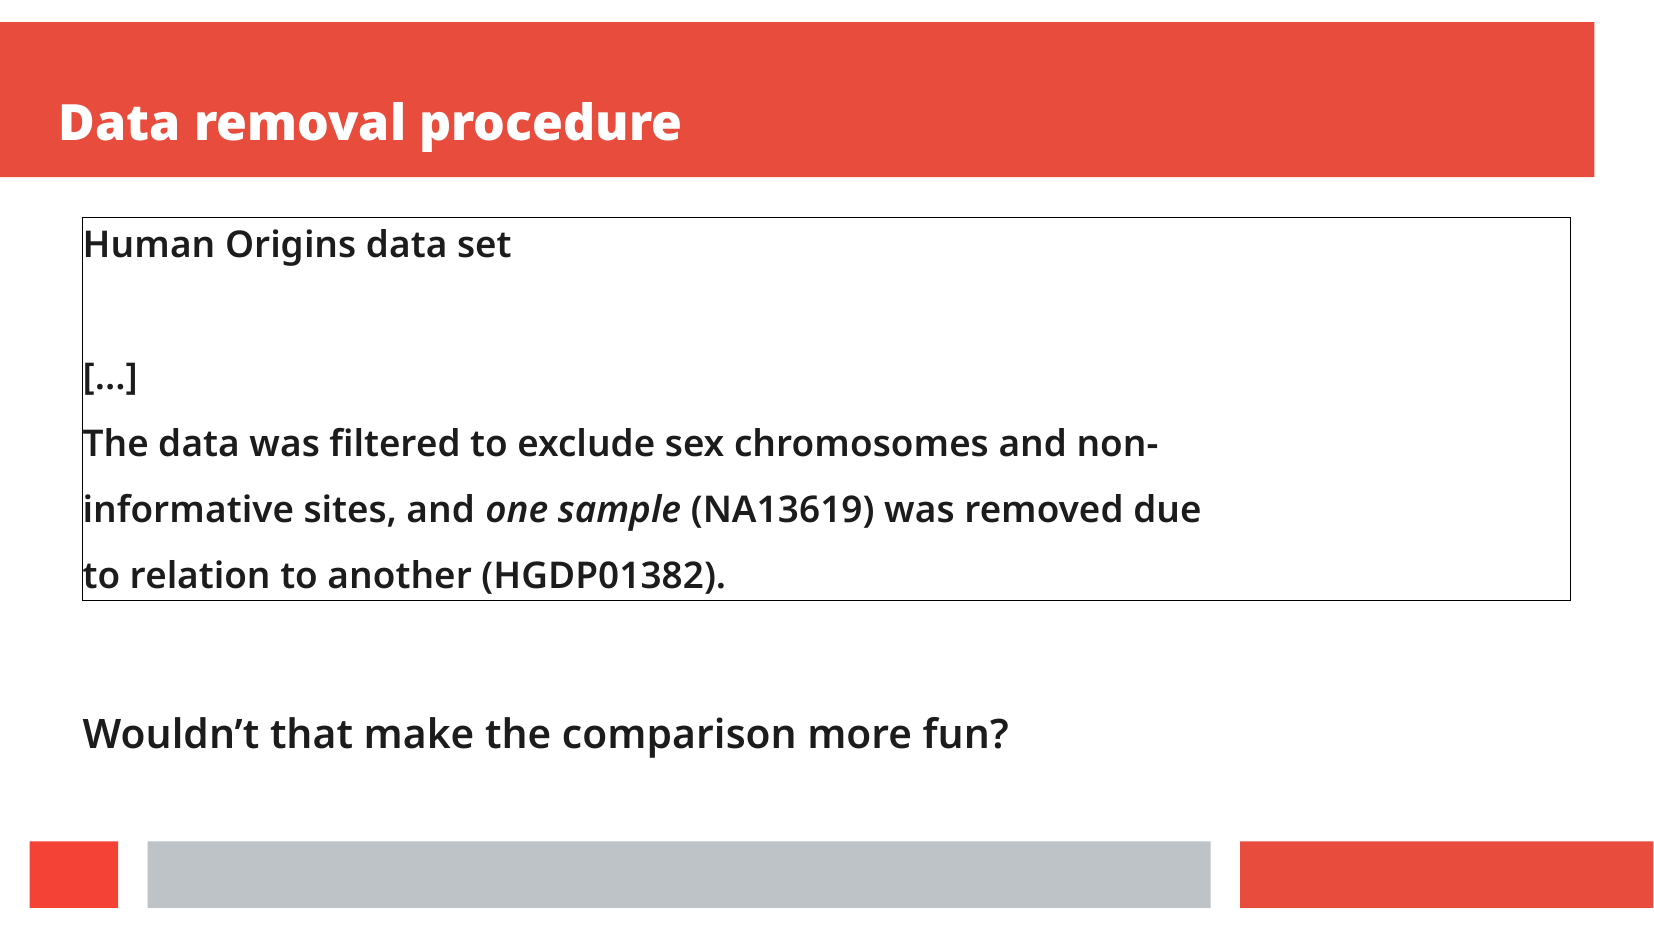

# Data removal procedure
Human Origins data set
[...]
The data was filtered to exclude sex chromosomes and non-
informative sites, and one sample (NA13619) was removed due
to relation to another (HGDP01382).
Wouldn’t that make the comparison more fun?